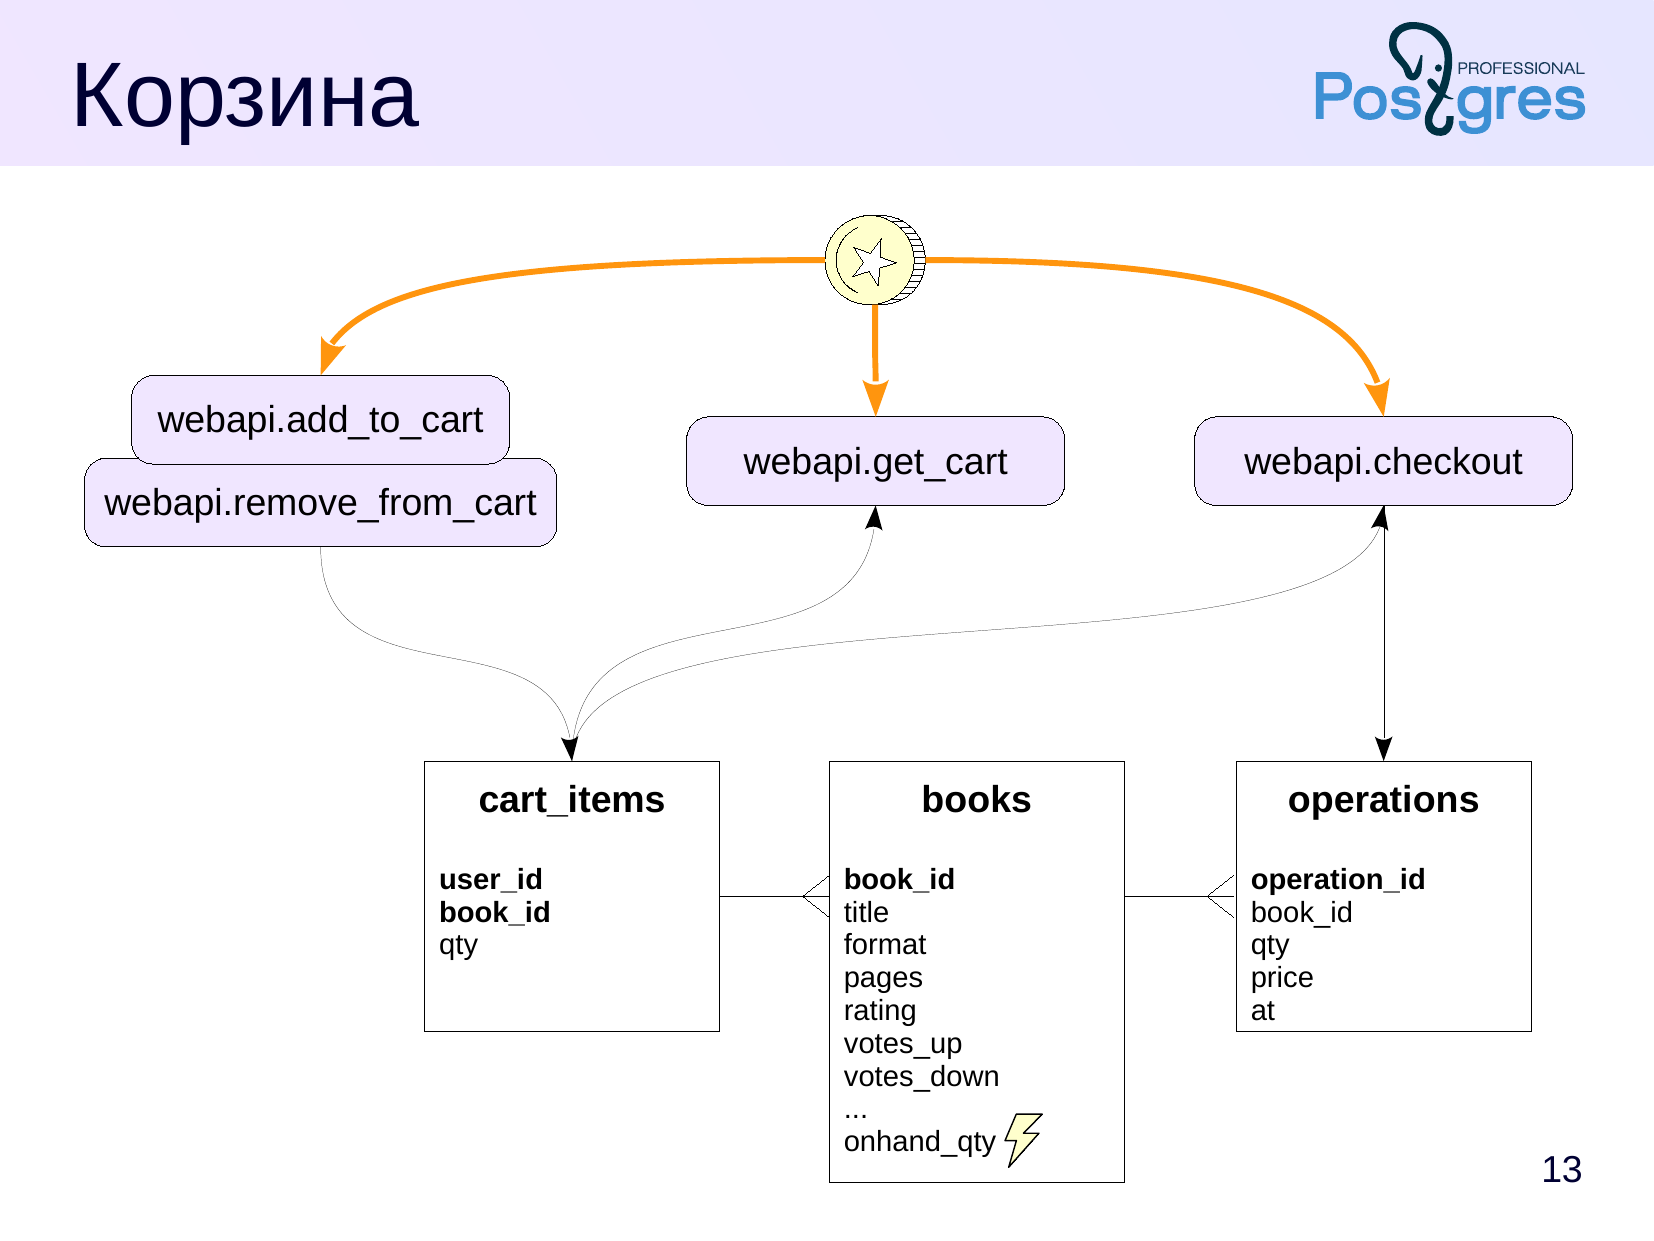

# Корзина
webapi.add_to_cart
webapi.get_cart
webapi.checkout
webapi.remove_from_cart
cart_items
user_id
book_id
qty
books
book_id
title
format
pages
rating
votes_up
votes_down
...
onhand_qty
operations
operation_id
book_id
qty
price
at